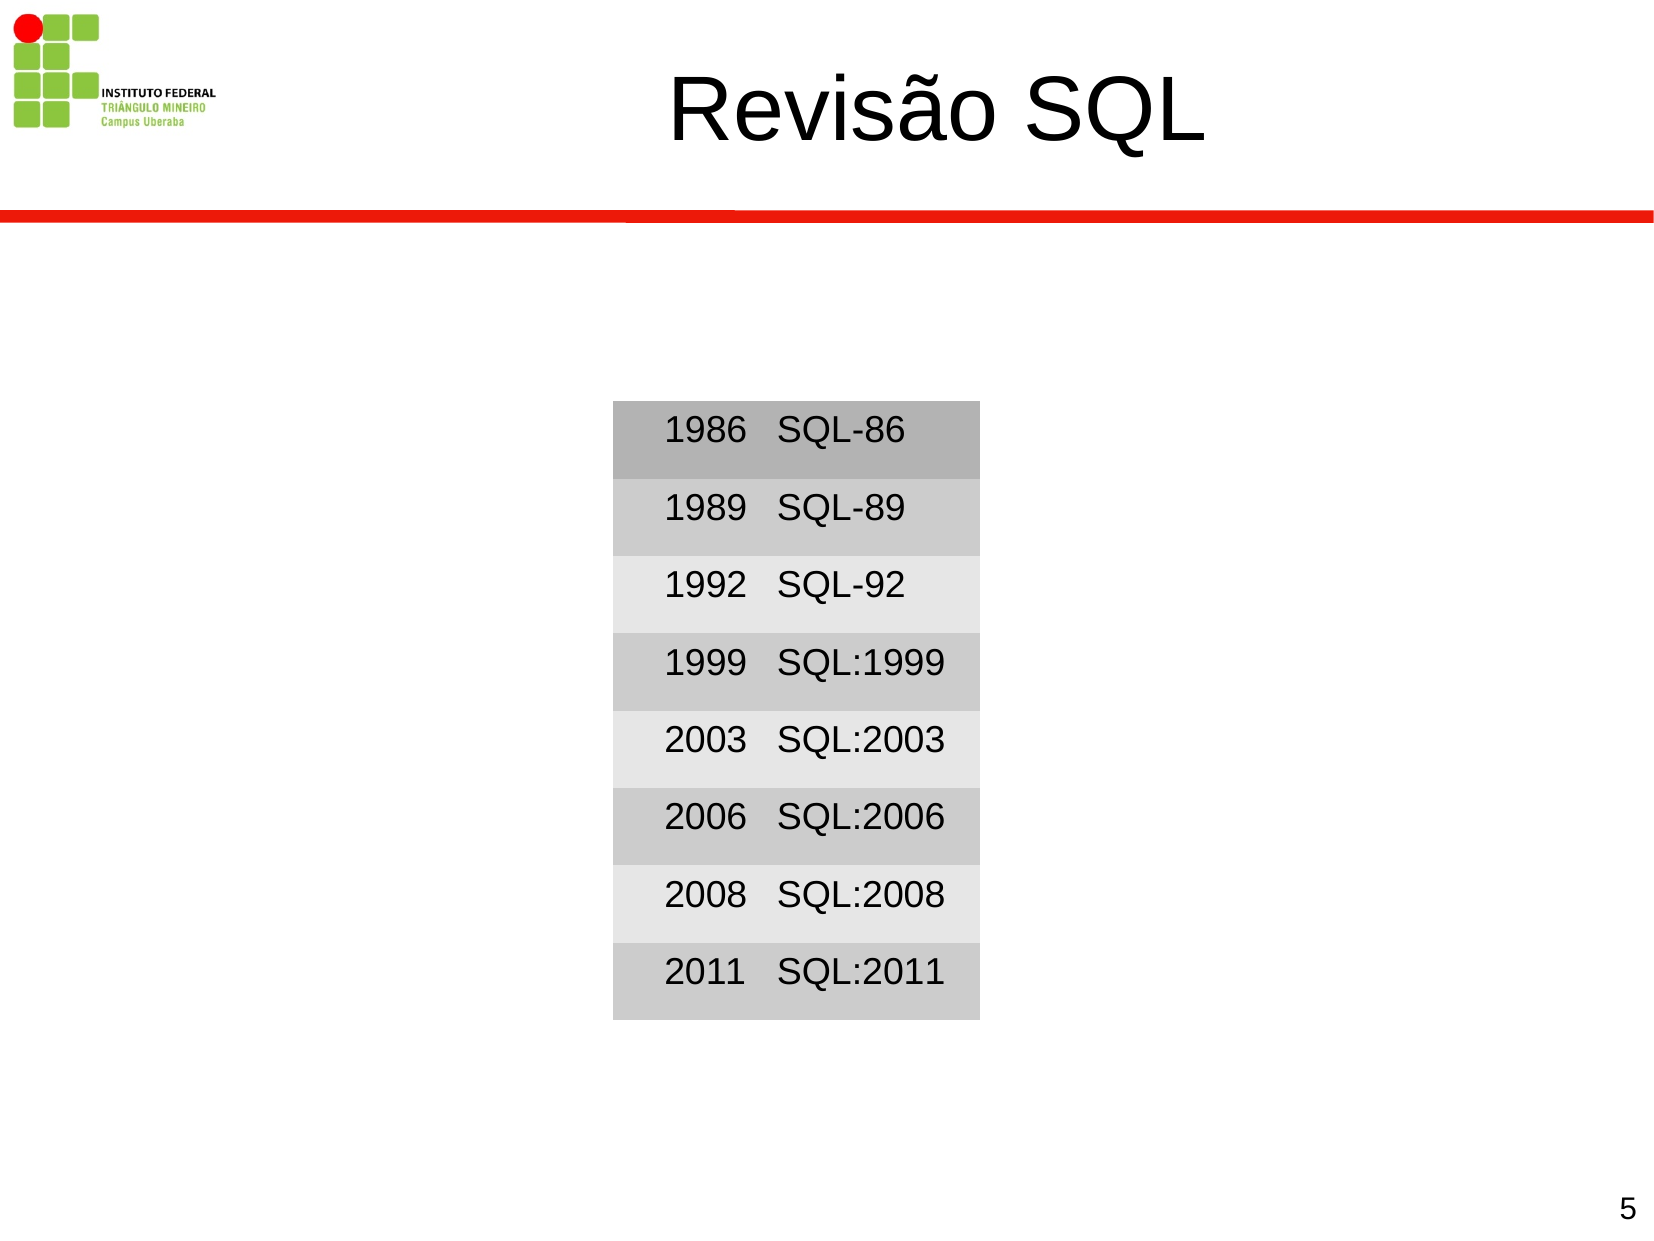

Revisão SQL
| 1986 | SQL-86 |
| --- | --- |
| 1989 | SQL-89 |
| 1992 | SQL-92 |
| 1999 | SQL:1999 |
| 2003 | SQL:2003 |
| 2006 | SQL:2006 |
| 2008 | SQL:2008 |
| 2011 | SQL:2011 |